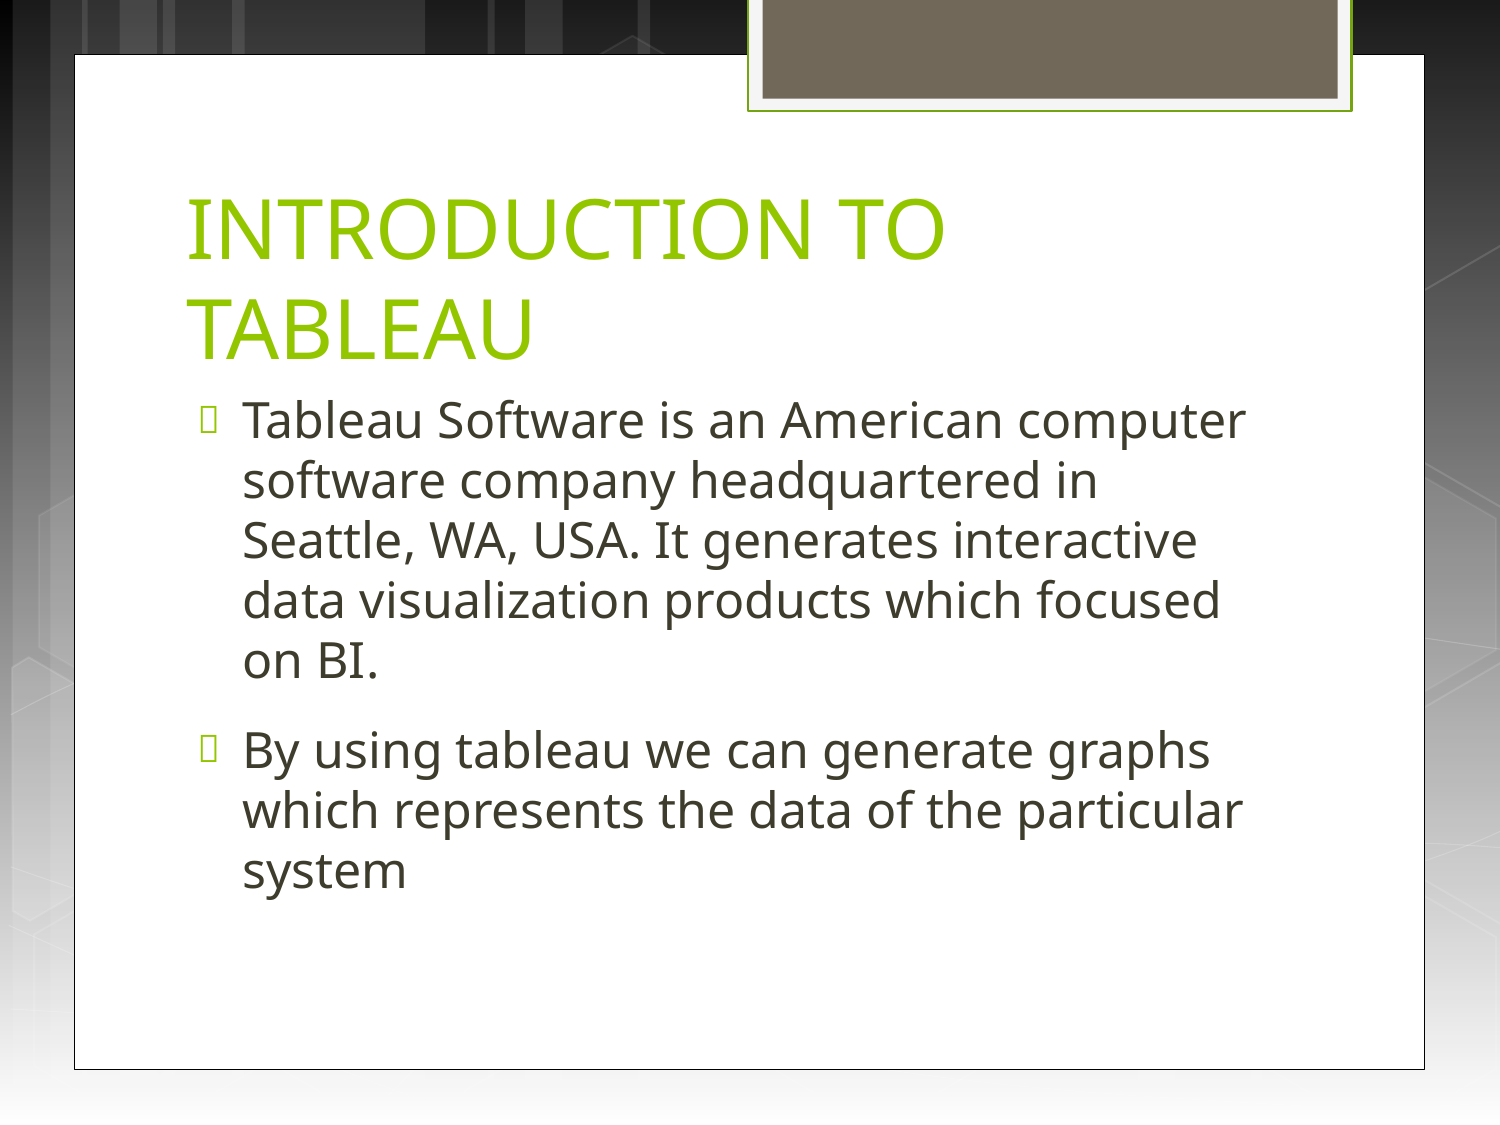

# INTRODUCTION TO TABLEAU
Tableau Software is an American computer software company headquartered in Seattle, WA, USA. It generates interactive data visualization products which focused on BI.
By using tableau we can generate graphs which represents the data of the particular system